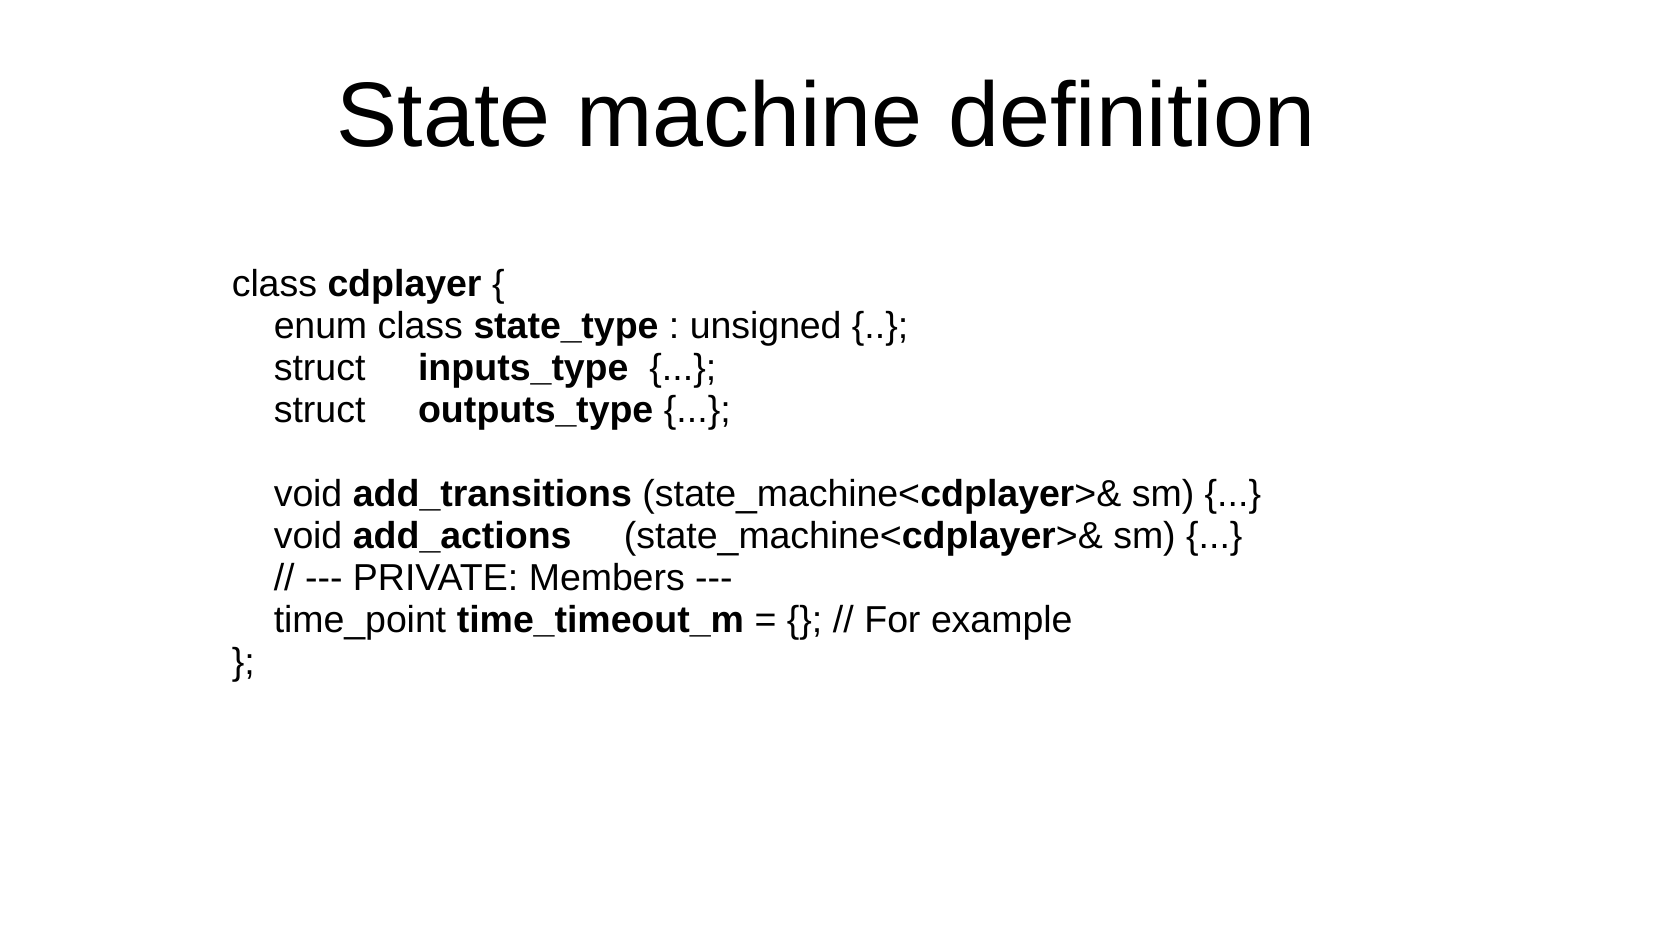

# State machine definition
class cdplayer {
 enum class state_type : unsigned {..};
 struct inputs_type {...};
 struct outputs_type {...};
 void add_transitions (state_machine<cdplayer>& sm) {...}
 void add_actions (state_machine<cdplayer>& sm) {...}
 // --- PRIVATE: Members ---
 time_point time_timeout_m = {}; // For example
};